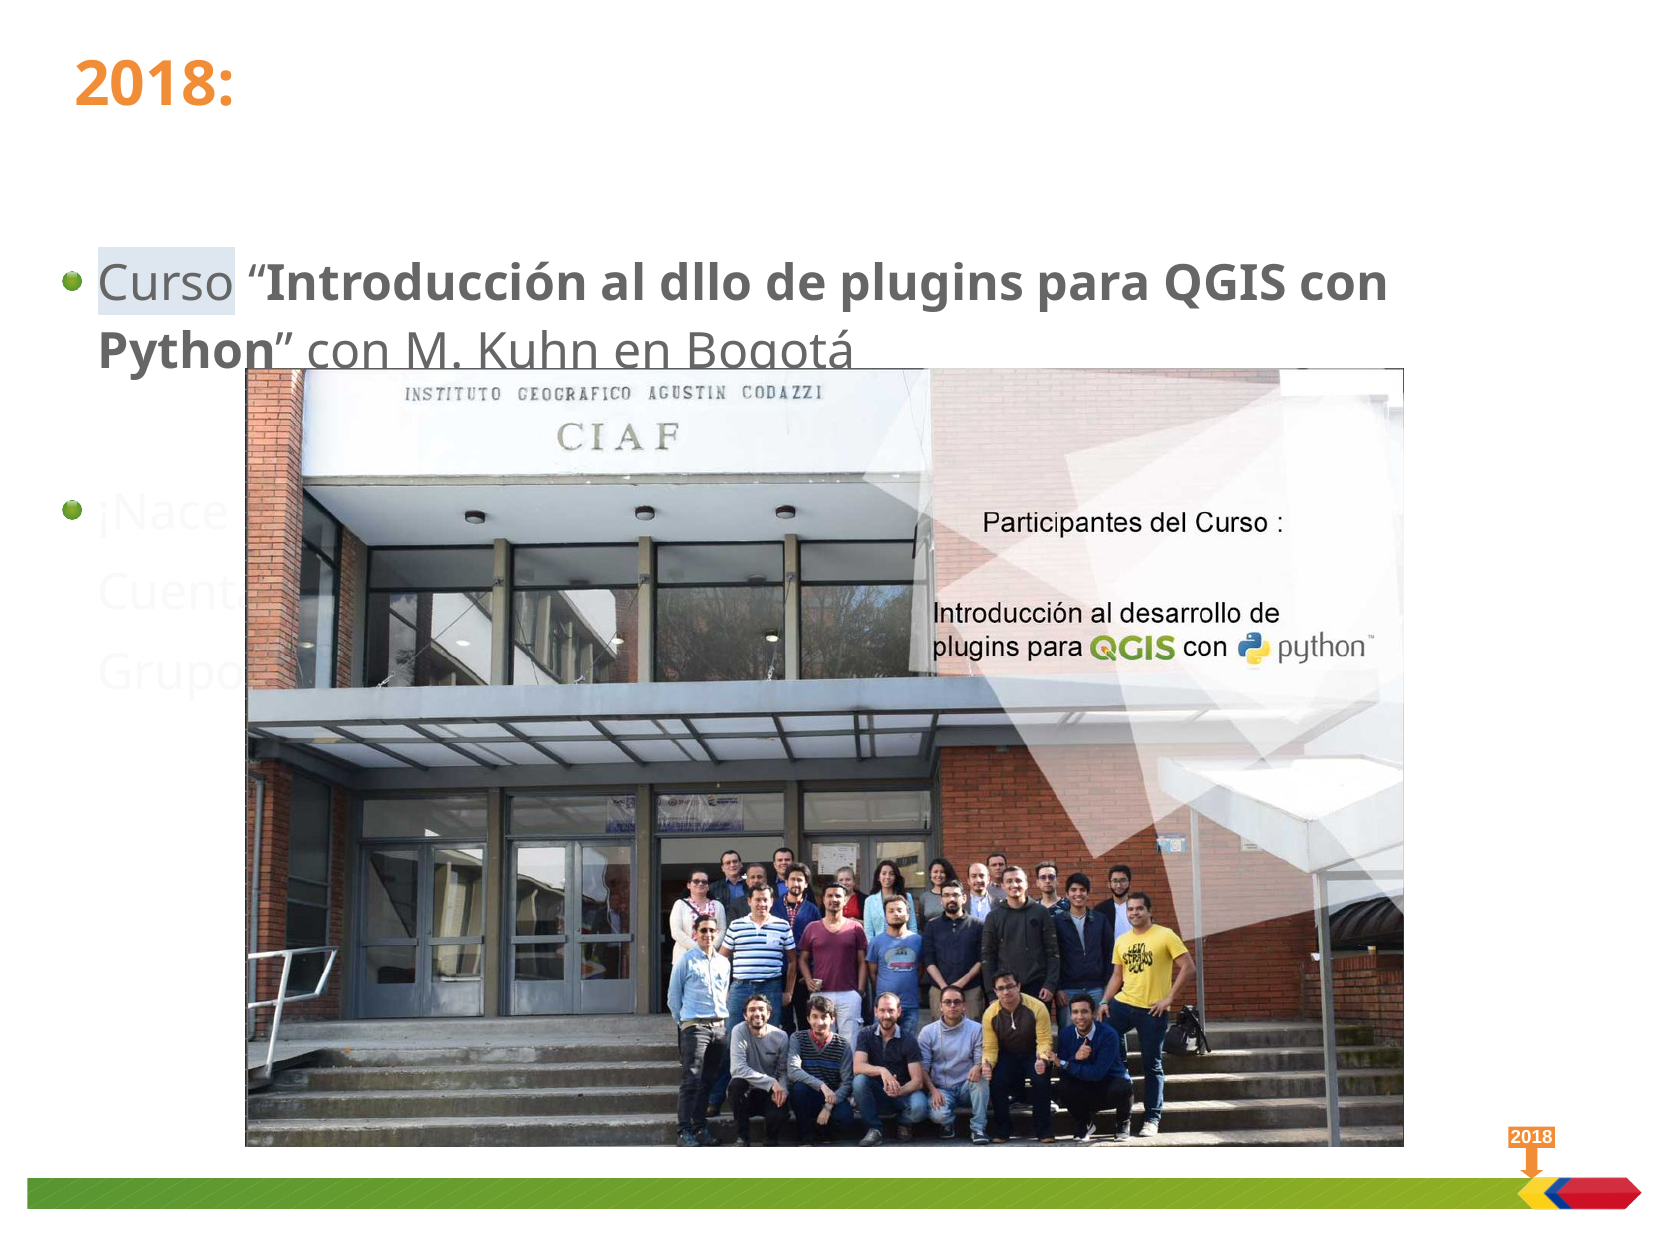

# 2018:
Curso “Introducción al dllo de plugins para QGIS con Python” con M. Kuhn en Bogotá
¡Nace el Grupo de Usuarios QGIS Colombia!
Cuenta con 20 miembros registrados
Grupos temáticos: Traducciones para QGIS v3.4
2018